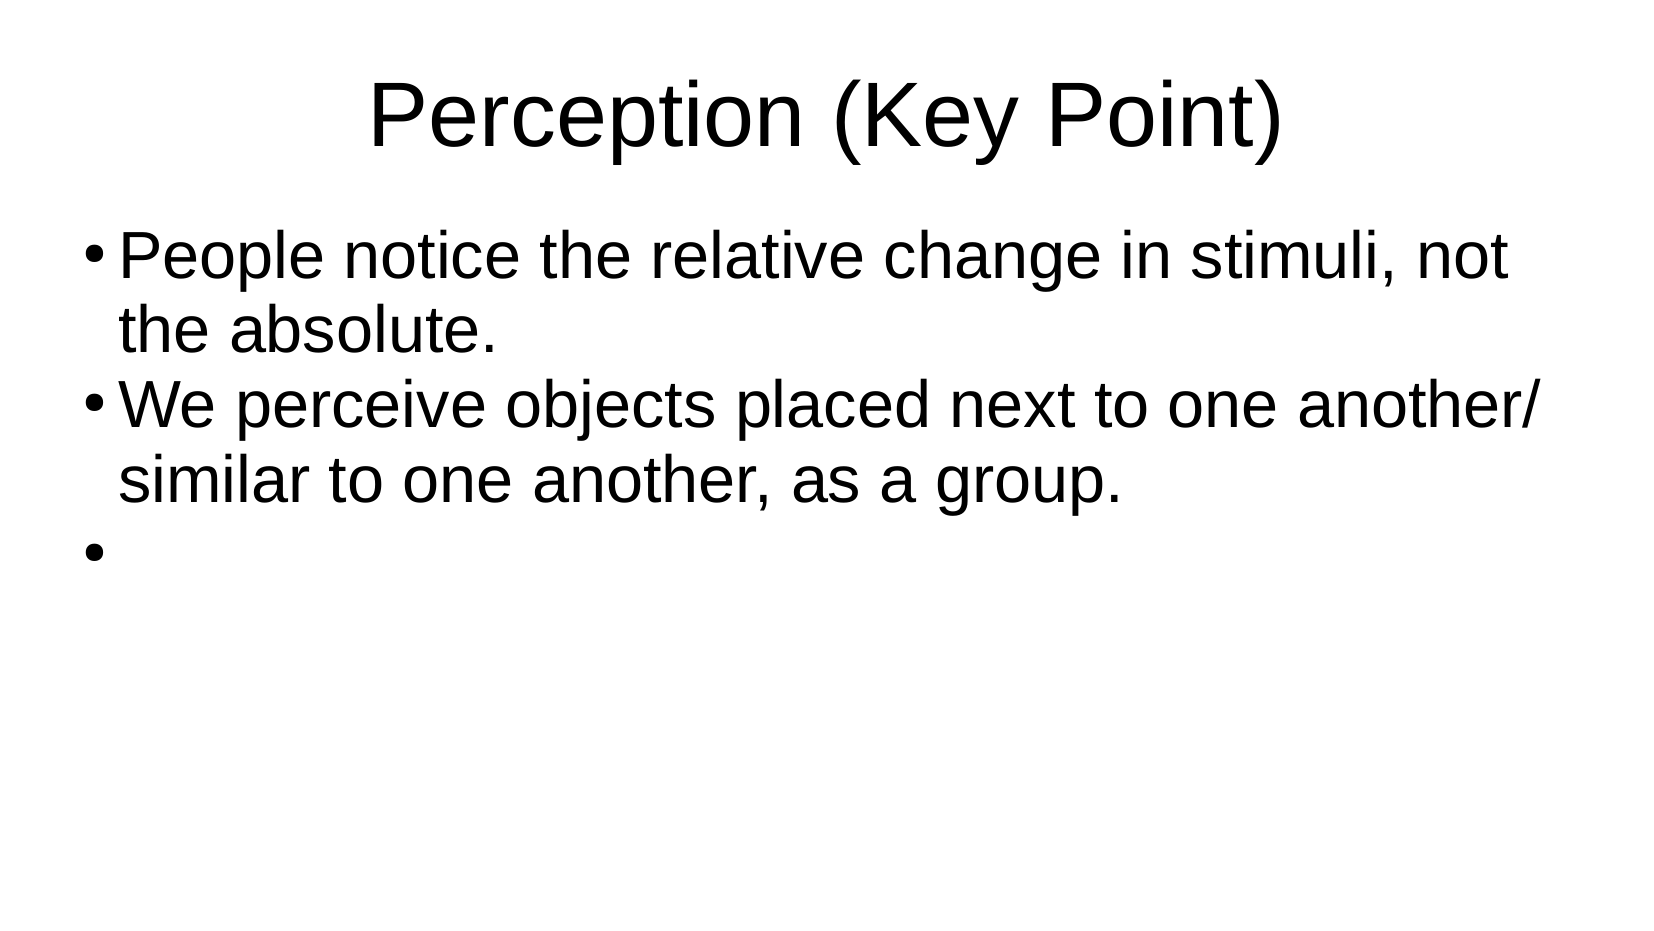

# Perception (Key Point)
People notice the relative change in stimuli, not the absolute.
We perceive objects placed next to one another/ similar to one another, as a group.